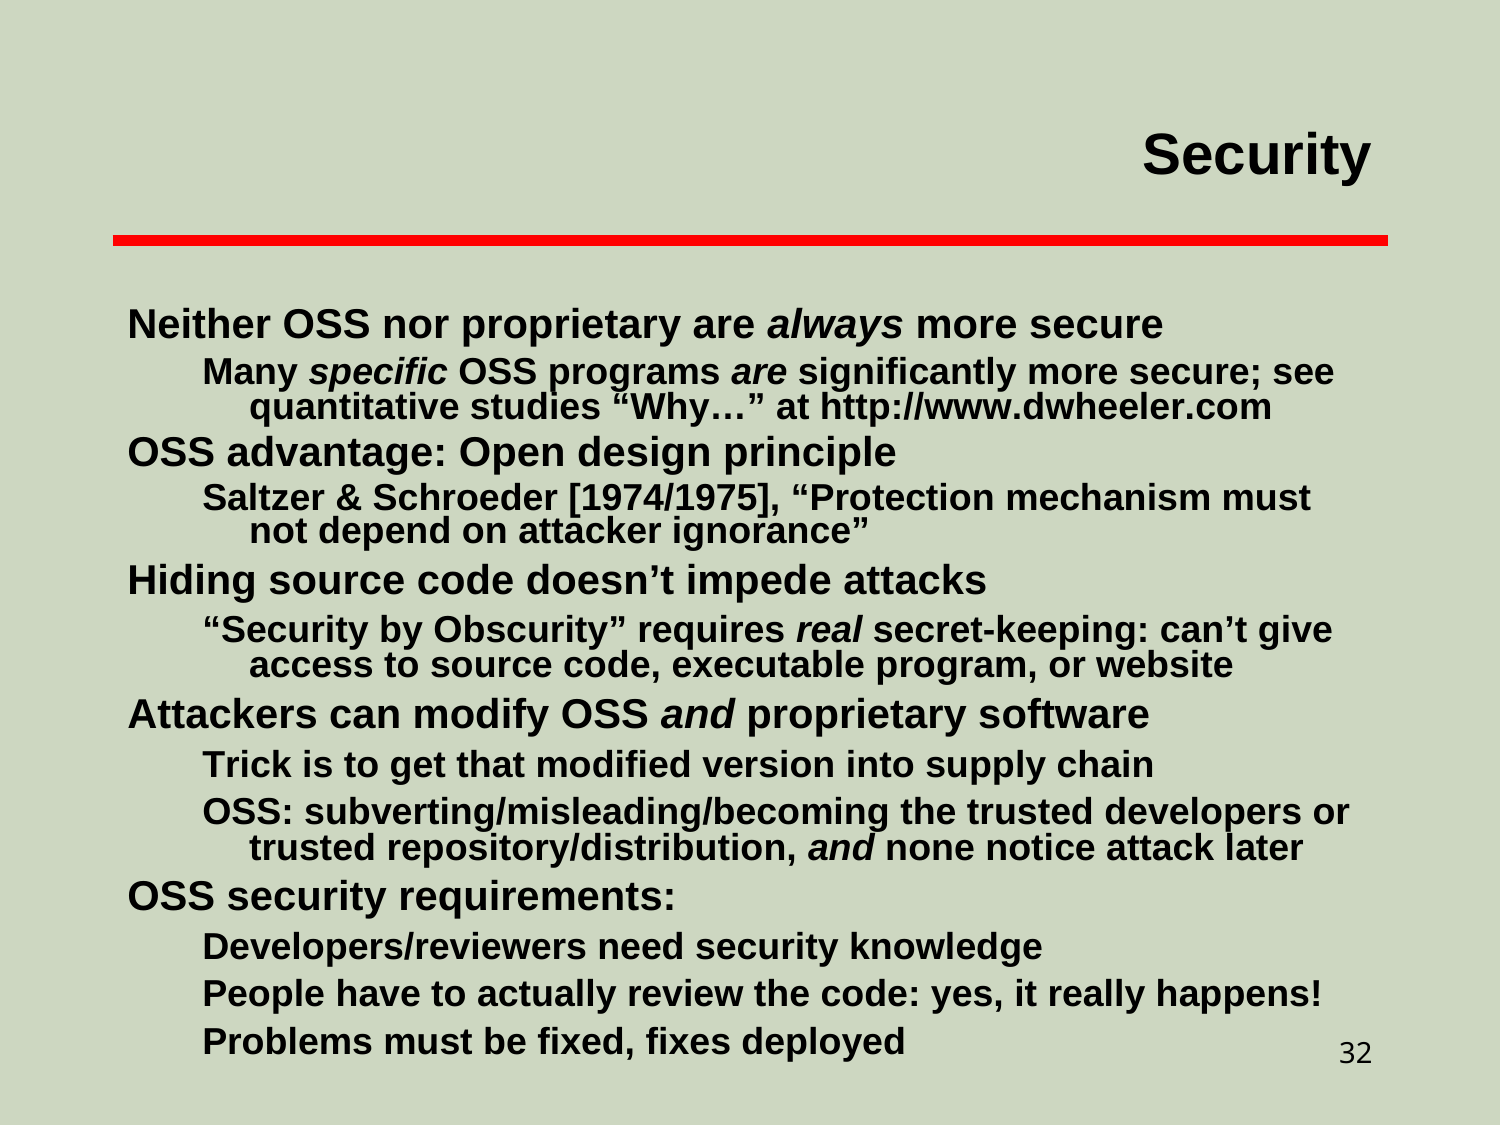

# Security
Neither OSS nor proprietary are always more secure
Many specific OSS programs are significantly more secure; see quantitative studies “Why…” at http://www.dwheeler.com
OSS advantage: Open design principle
Saltzer & Schroeder [1974/1975], “Protection mechanism must not depend on attacker ignorance”
Hiding source code doesn’t impede attacks
“Security by Obscurity” requires real secret-keeping: can’t give access to source code, executable program, or website
Attackers can modify OSS and proprietary software
Trick is to get that modified version into supply chain
OSS: subverting/misleading/becoming the trusted developers or trusted repository/distribution, and none notice attack later
OSS security requirements:
Developers/reviewers need security knowledge
People have to actually review the code: yes, it really happens!
Problems must be fixed, fixes deployed